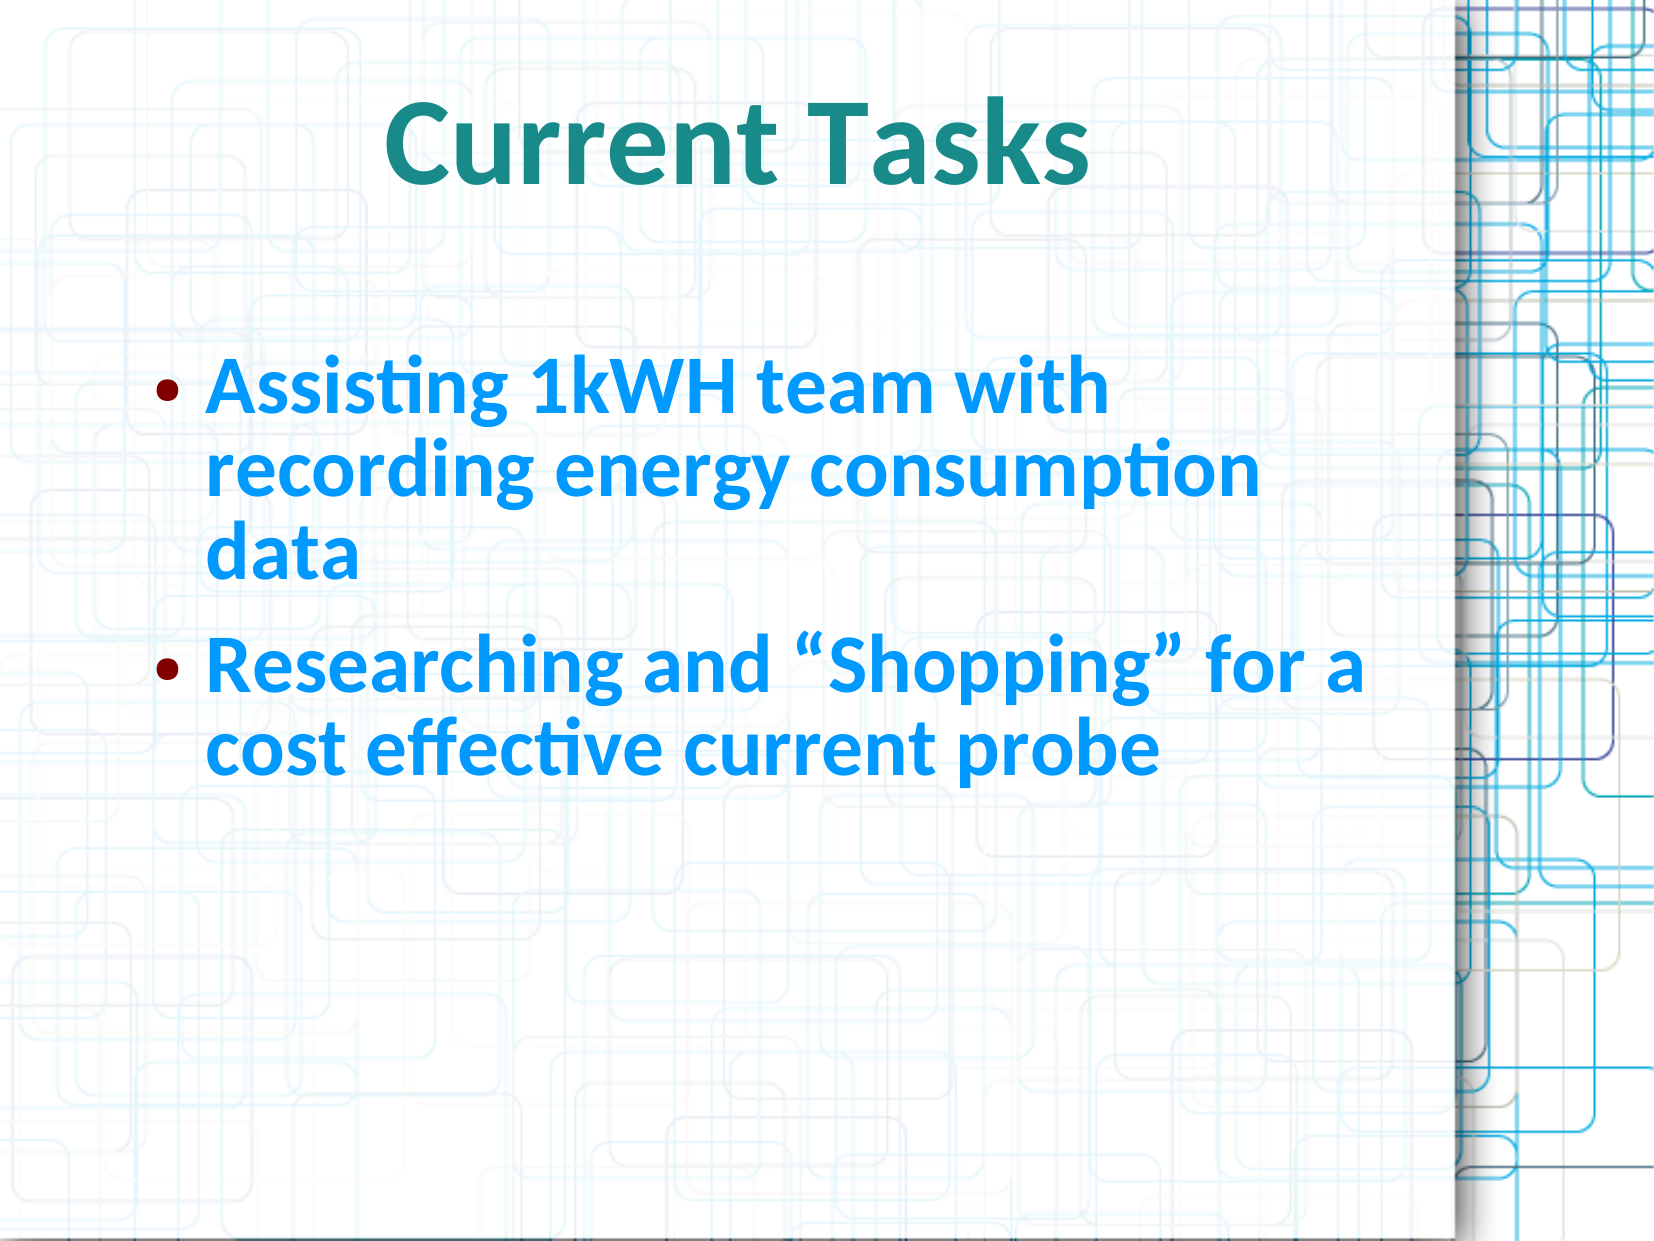

# Current Tasks
Assisting 1kWH team with recording energy consumption data
Researching and “Shopping” for a cost effective current probe